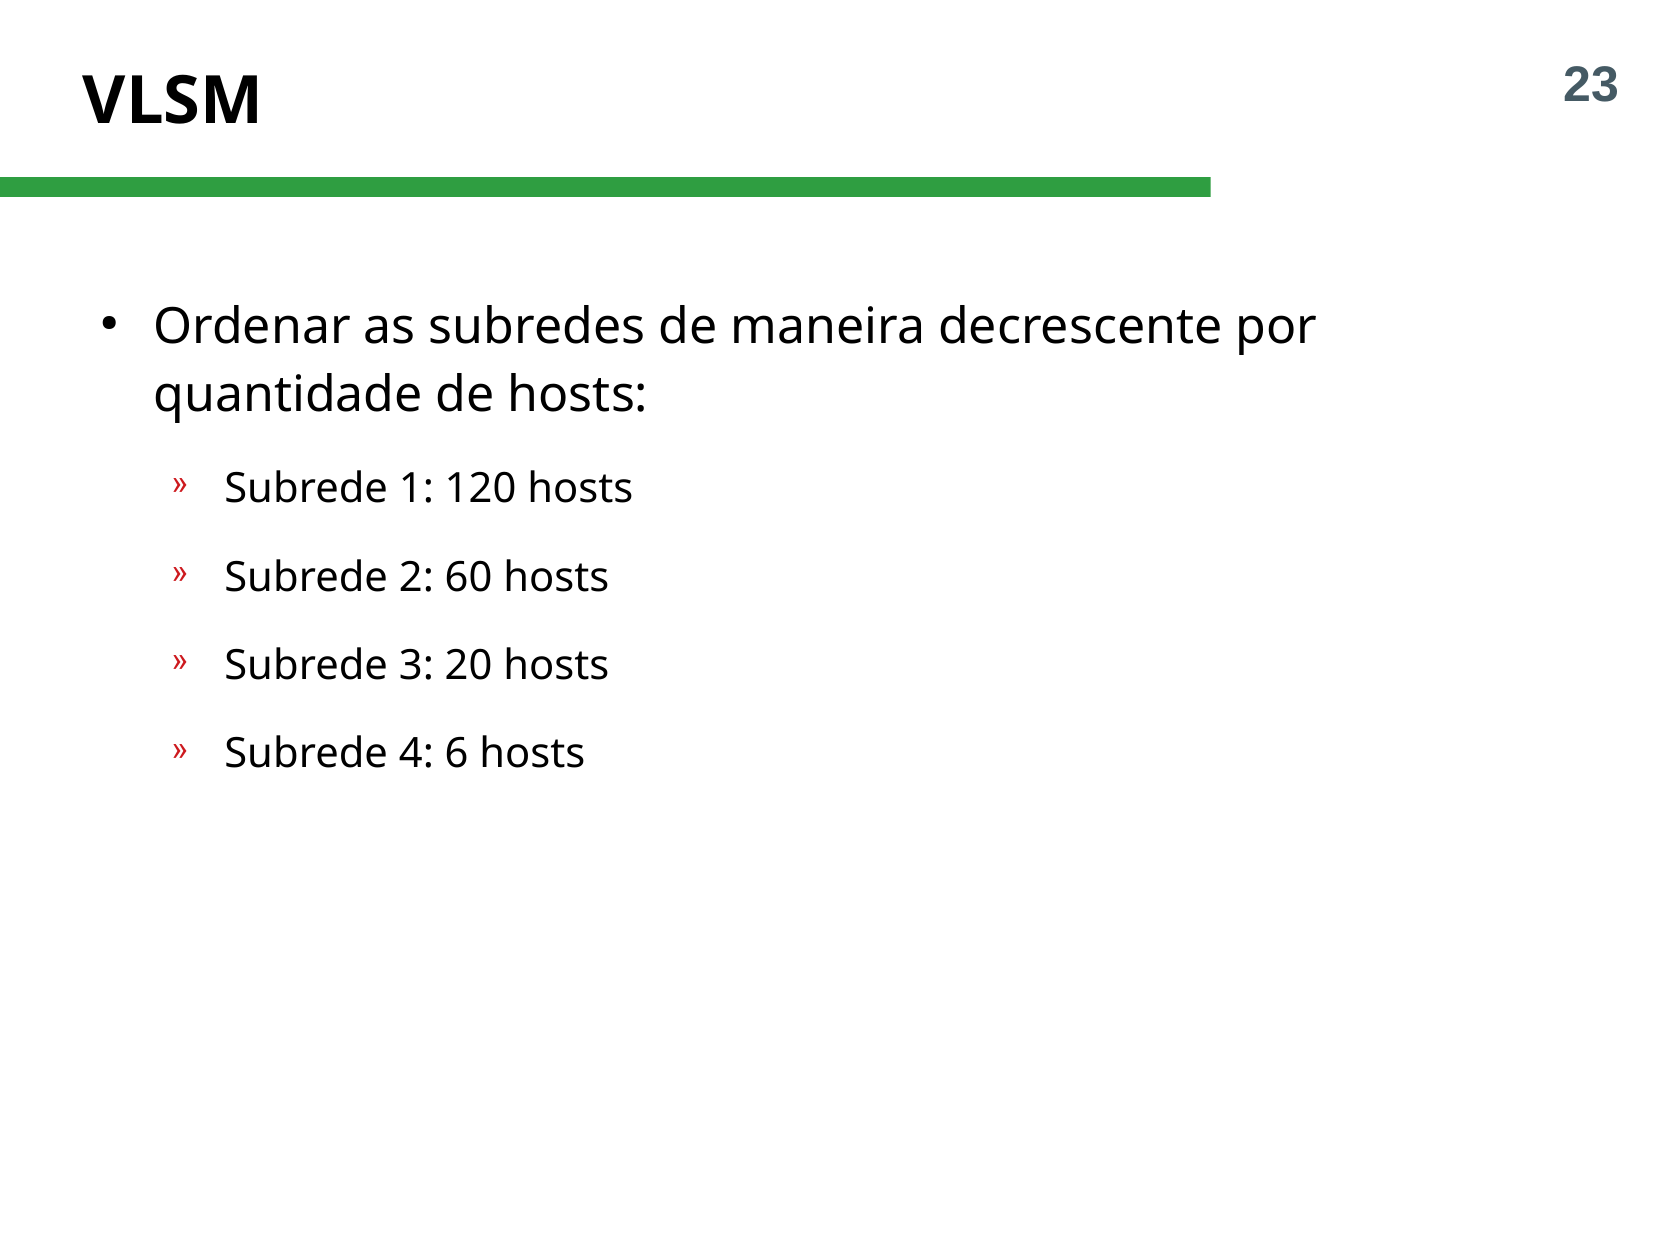

# VLSM
Ordenar as subredes de maneira decrescente por quantidade de hosts:
Subrede 1: 120 hosts
Subrede 2: 60 hosts
Subrede 3: 20 hosts
Subrede 4: 6 hosts